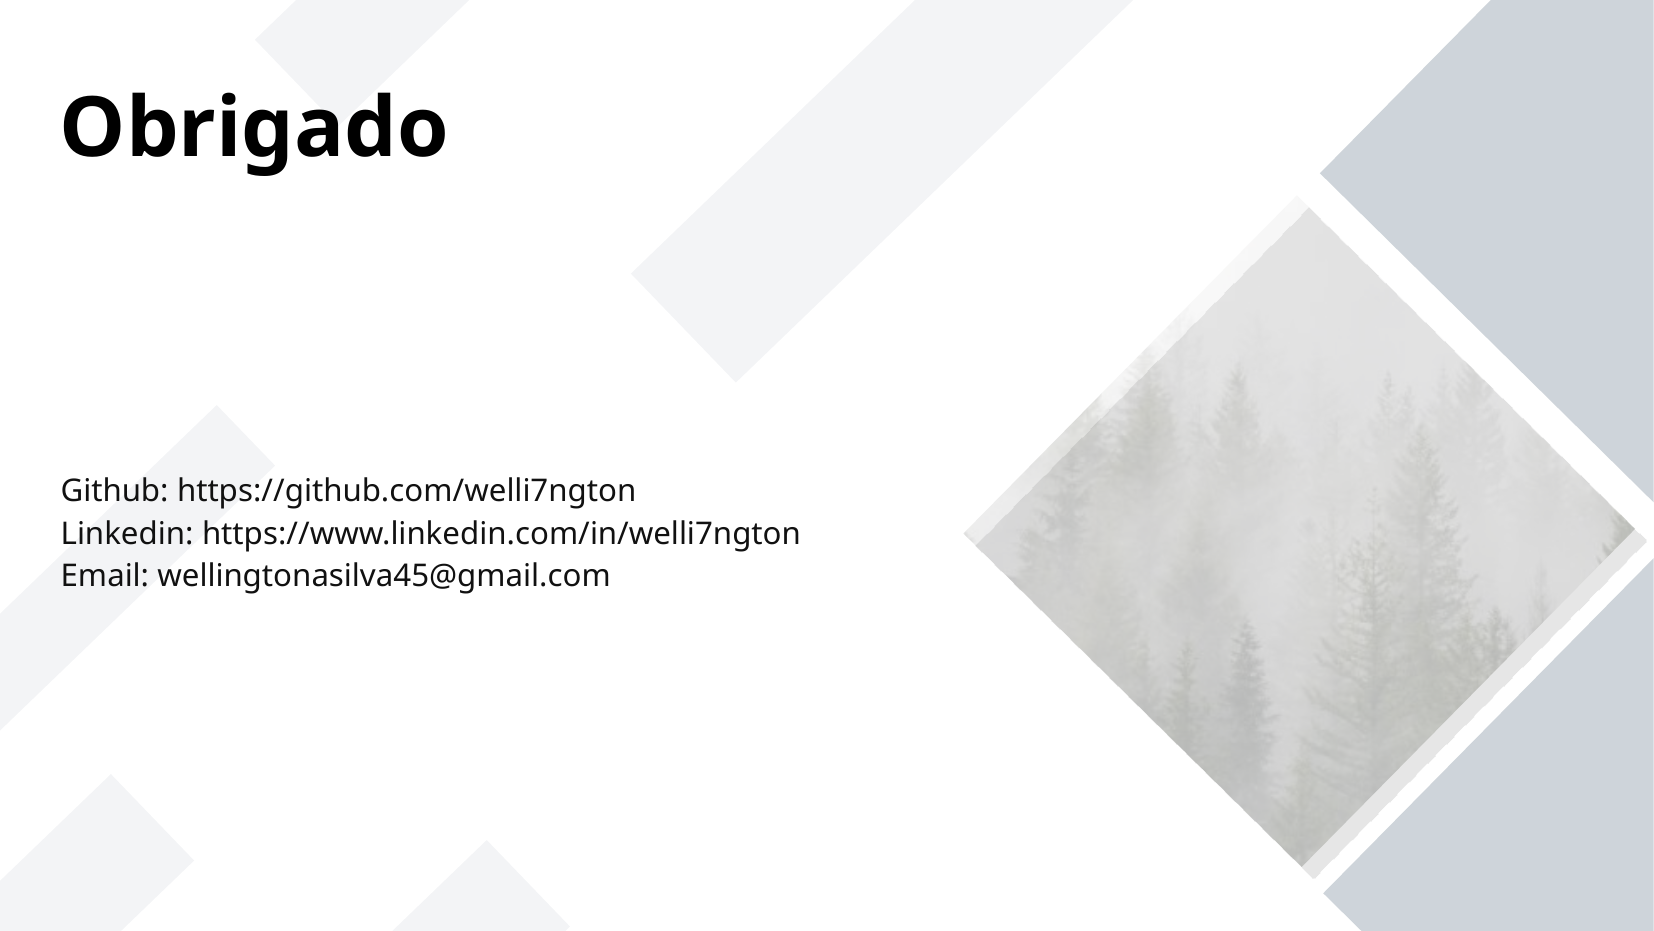

Obrigado
Github: https://github.com/welli7ngton
Linkedin: https://www.linkedin.com/in/welli7ngton
Email: wellingtonasilva45@gmail.com